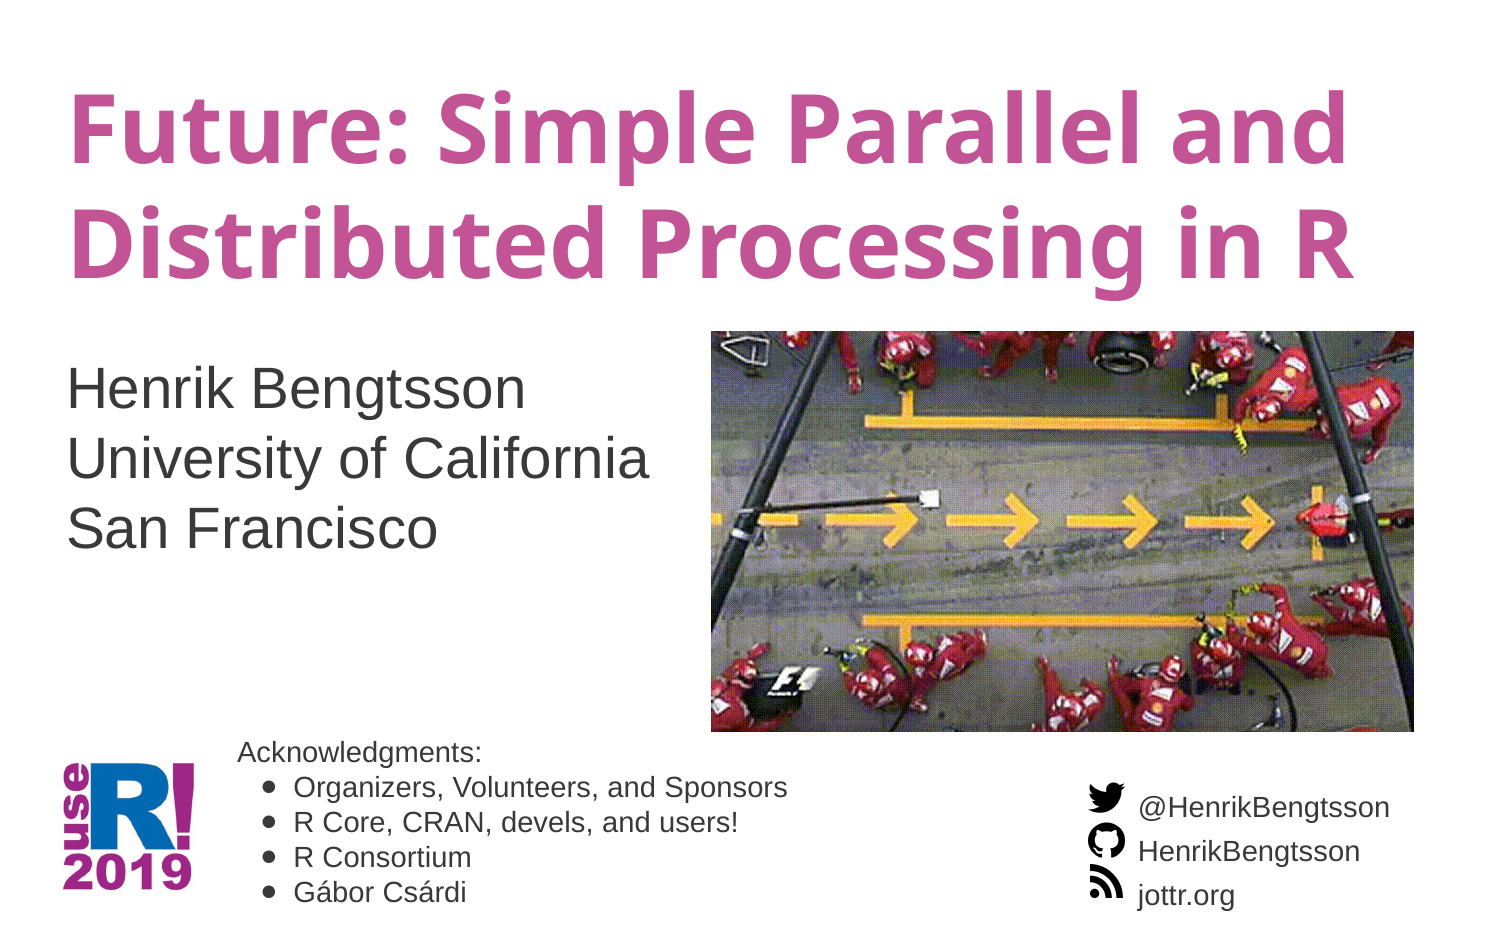

Future: Simple Parallel and Distributed Processing in R
Henrik Bengtsson
University of California
San Francisco
Acknowledgments:
Organizers, Volunteers, and Sponsors
R Core, CRAN, devels, and users!
R Consortium
Gábor Csárdi
# @HenrikBengtsson
HenrikBengtsson
jottr.org